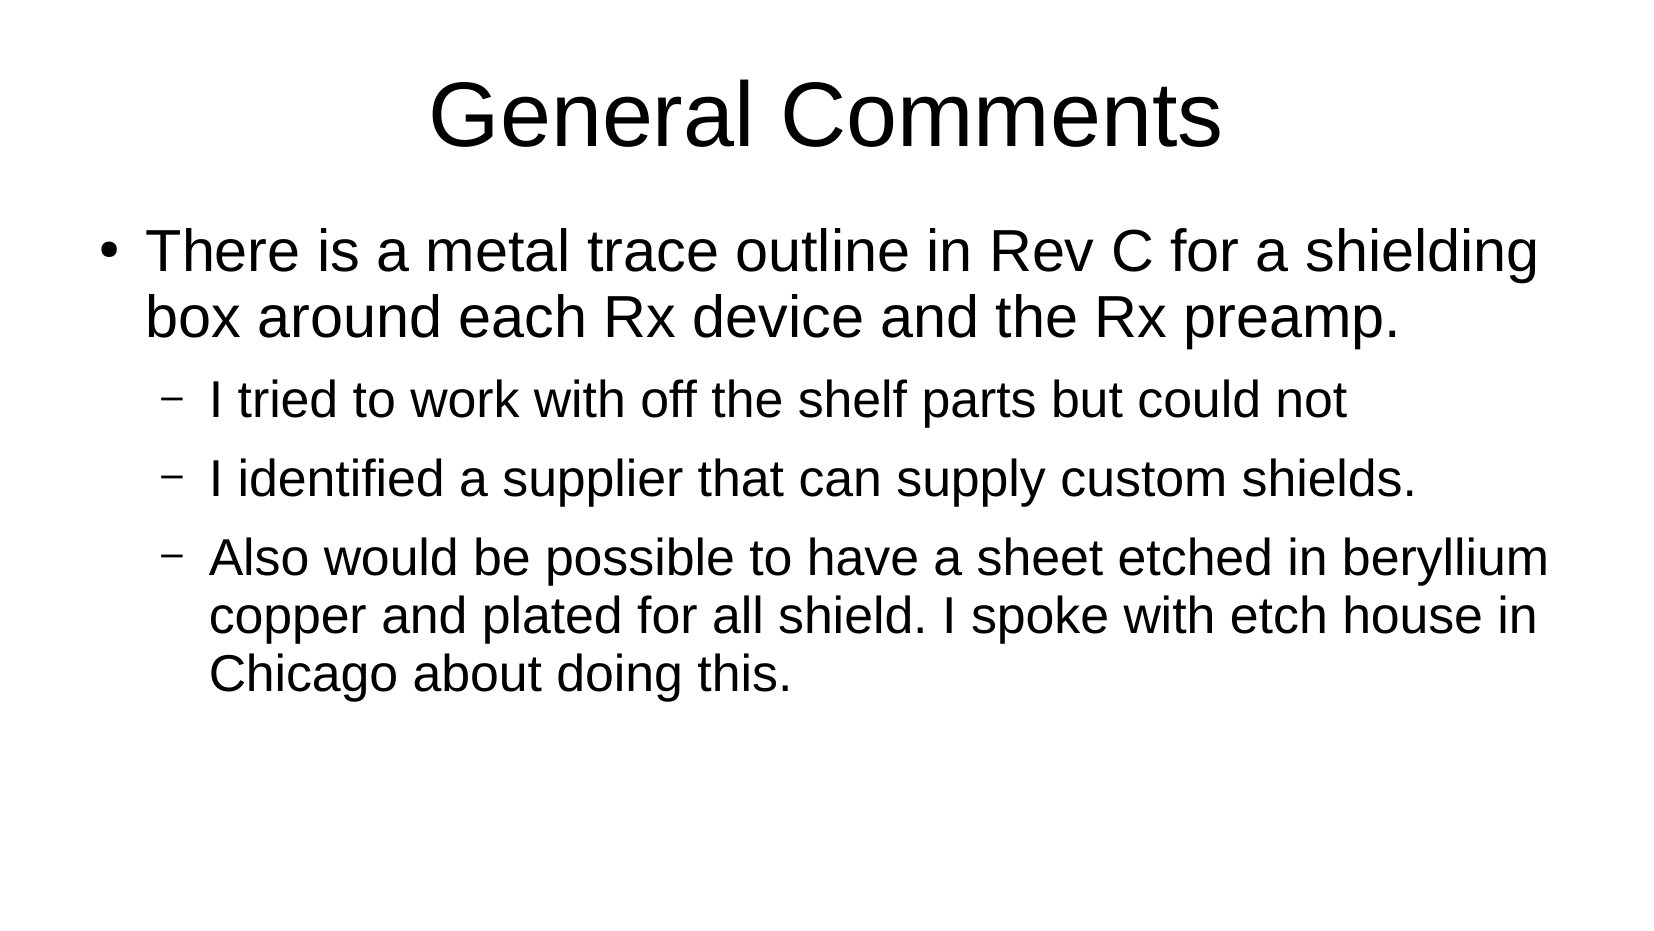

# General Comments
There is a metal trace outline in Rev C for a shielding box around each Rx device and the Rx preamp.
I tried to work with off the shelf parts but could not
I identified a supplier that can supply custom shields.
Also would be possible to have a sheet etched in beryllium copper and plated for all shield. I spoke with etch house in Chicago about doing this.